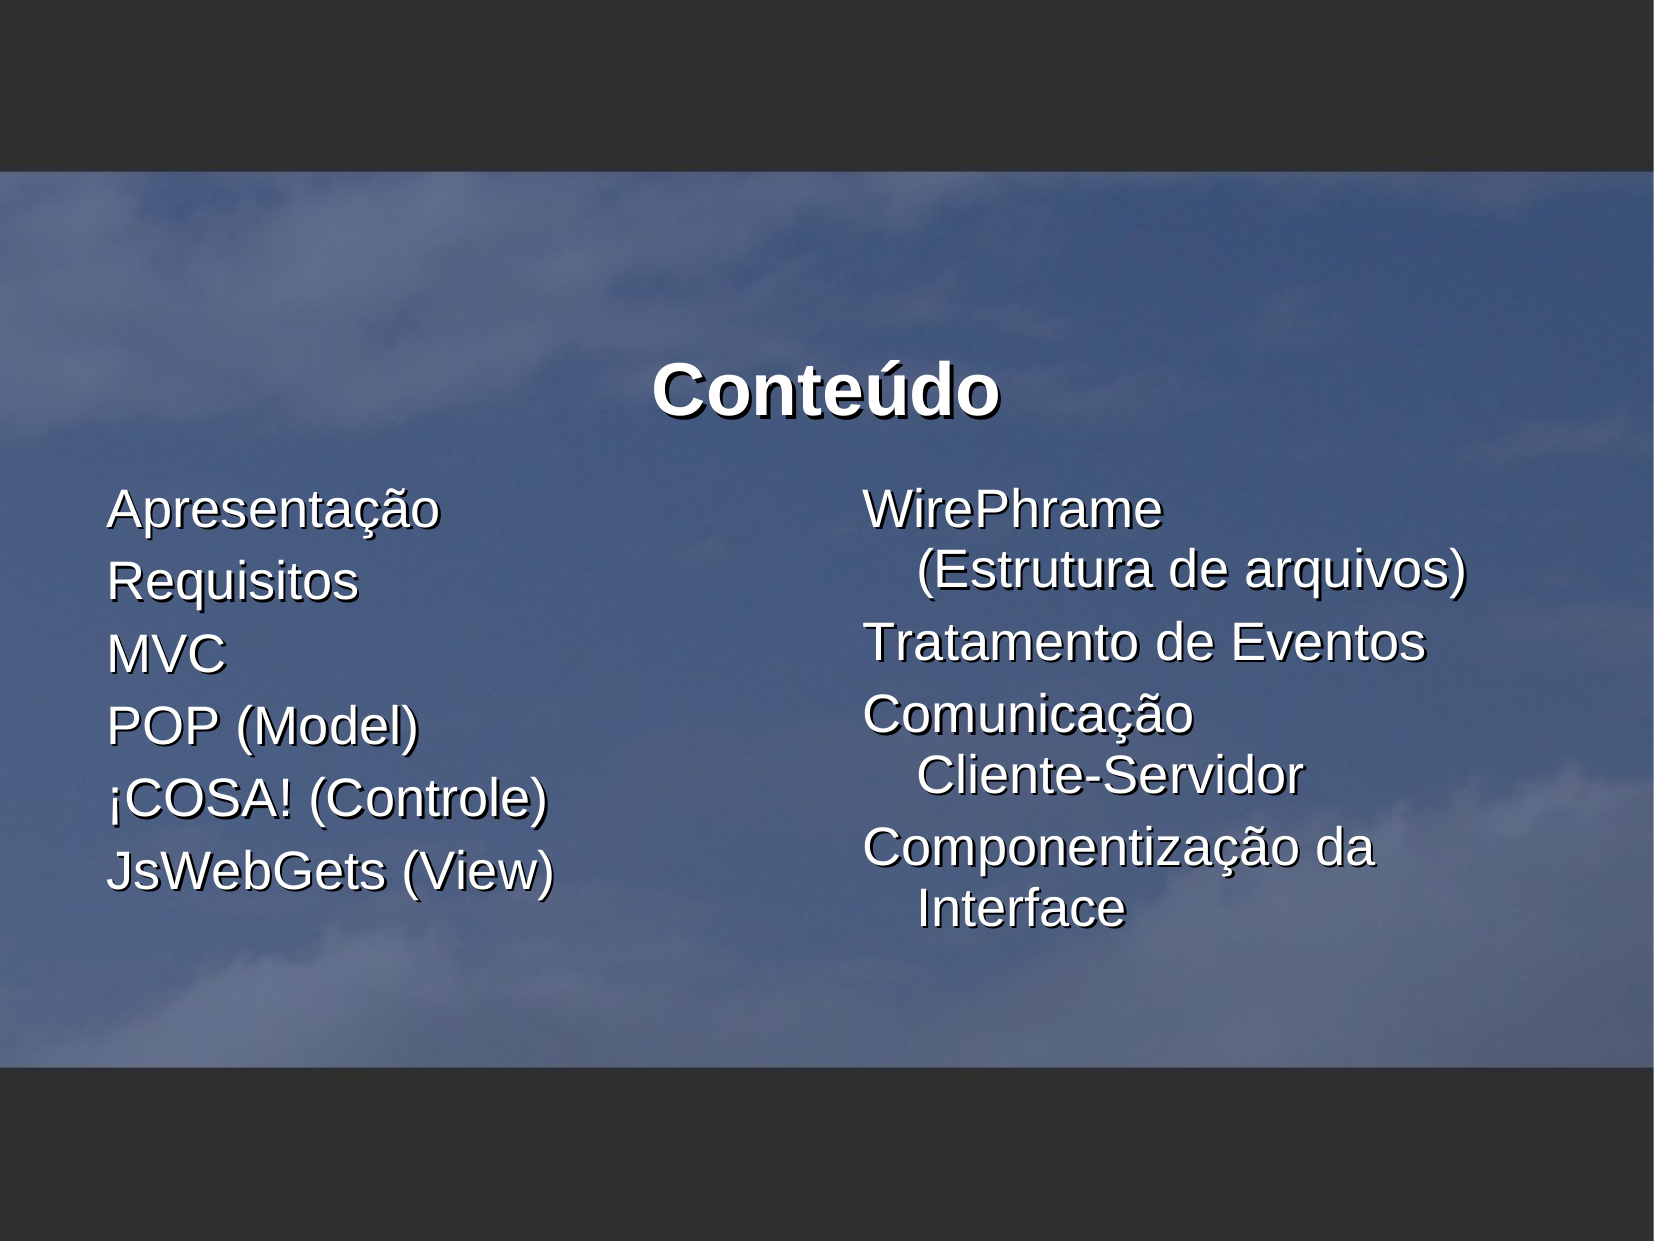

# Conteúdo
Apresentação
Requisitos
MVC
POP (Model)
¡COSA! (Controle)
JsWebGets (View)
WirePhrame
(Estrutura de arquivos)
Tratamento de Eventos
Comunicação
Cliente-Servidor
Componentização da Interface